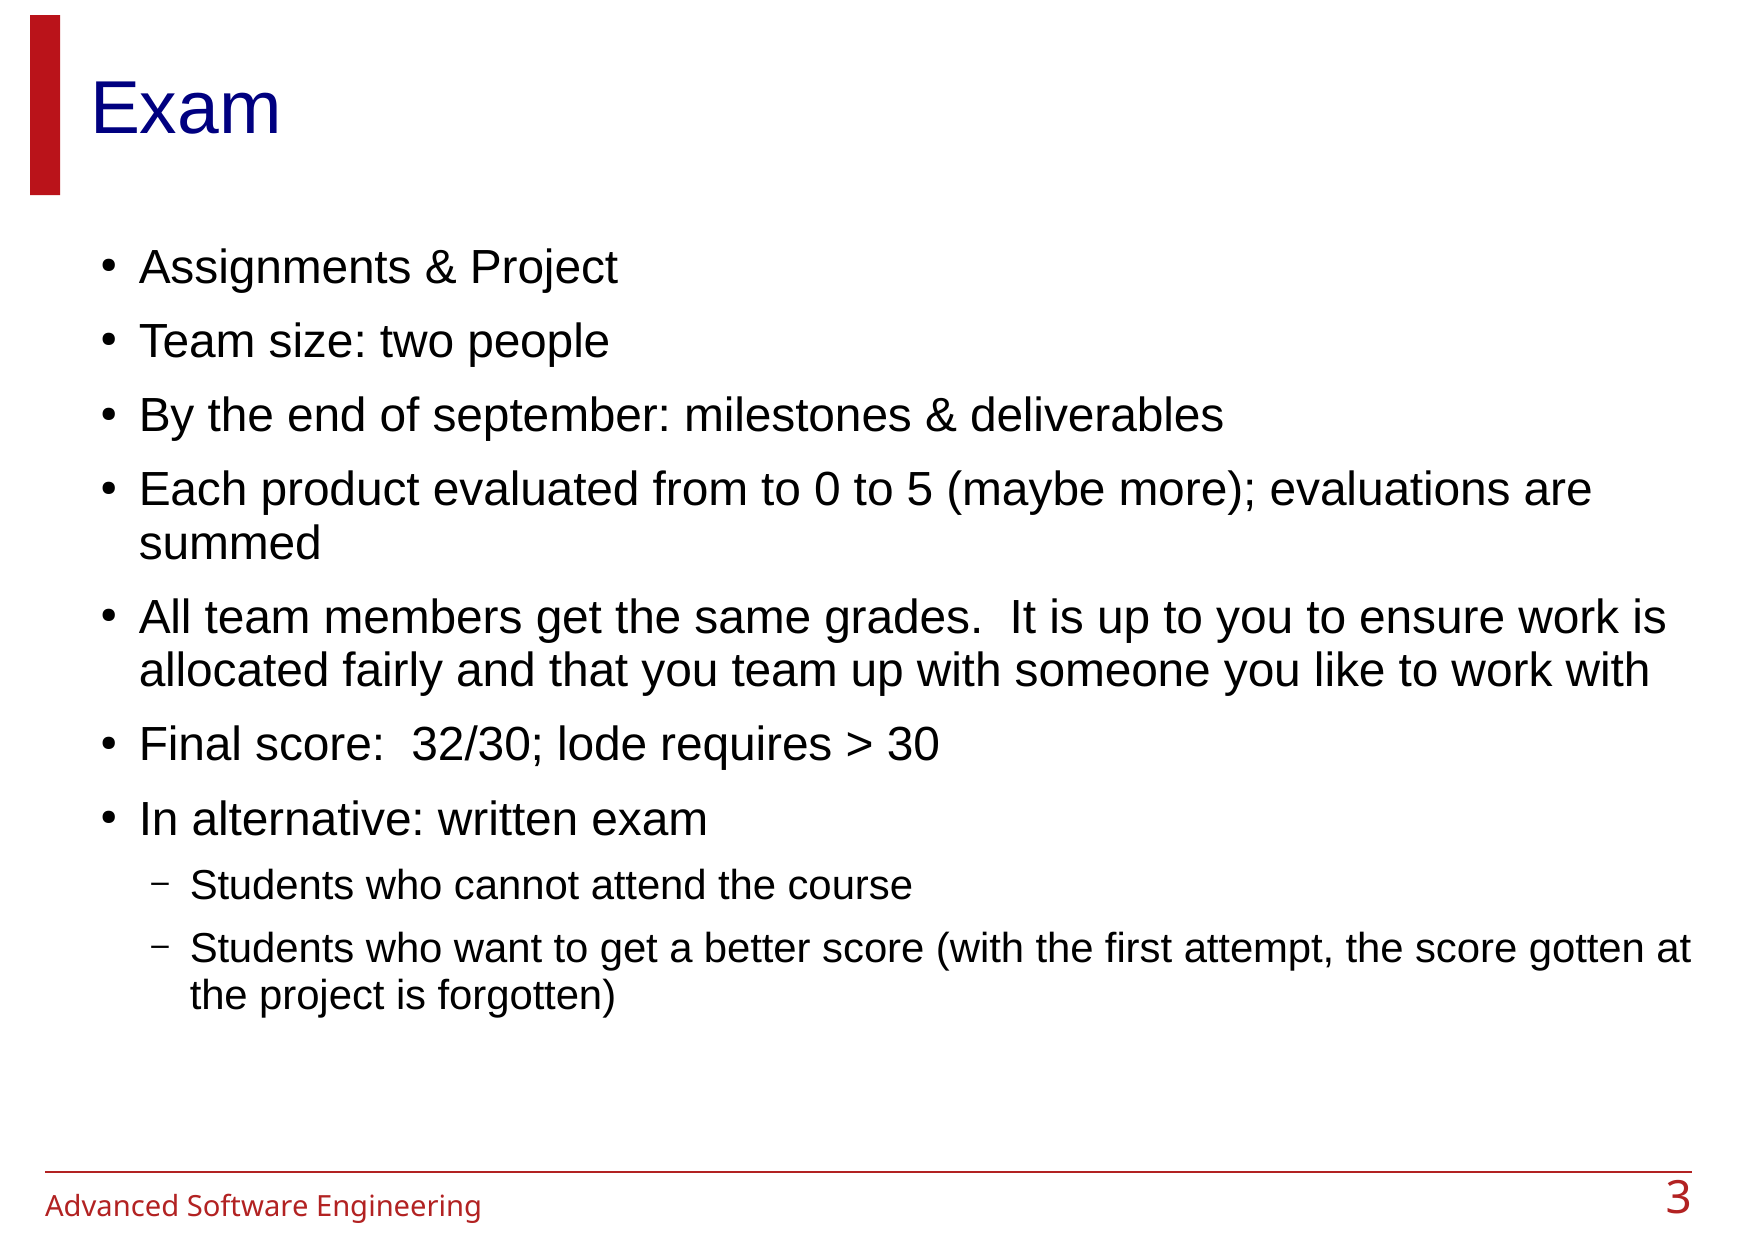

# Exam
Assignments & Project
Team size: two people
By the end of september: milestones & deliverables
Each product evaluated from to 0 to 5 (maybe more); evaluations are summed
All team members get the same grades. It is up to you to ensure work is allocated fairly and that you team up with someone you like to work with
Final score: 32/30; lode requires > 30
In alternative: written exam
Students who cannot attend the course
Students who want to get a better score (with the first attempt, the score gotten at the project is forgotten)
3
Advanced Software Engineering